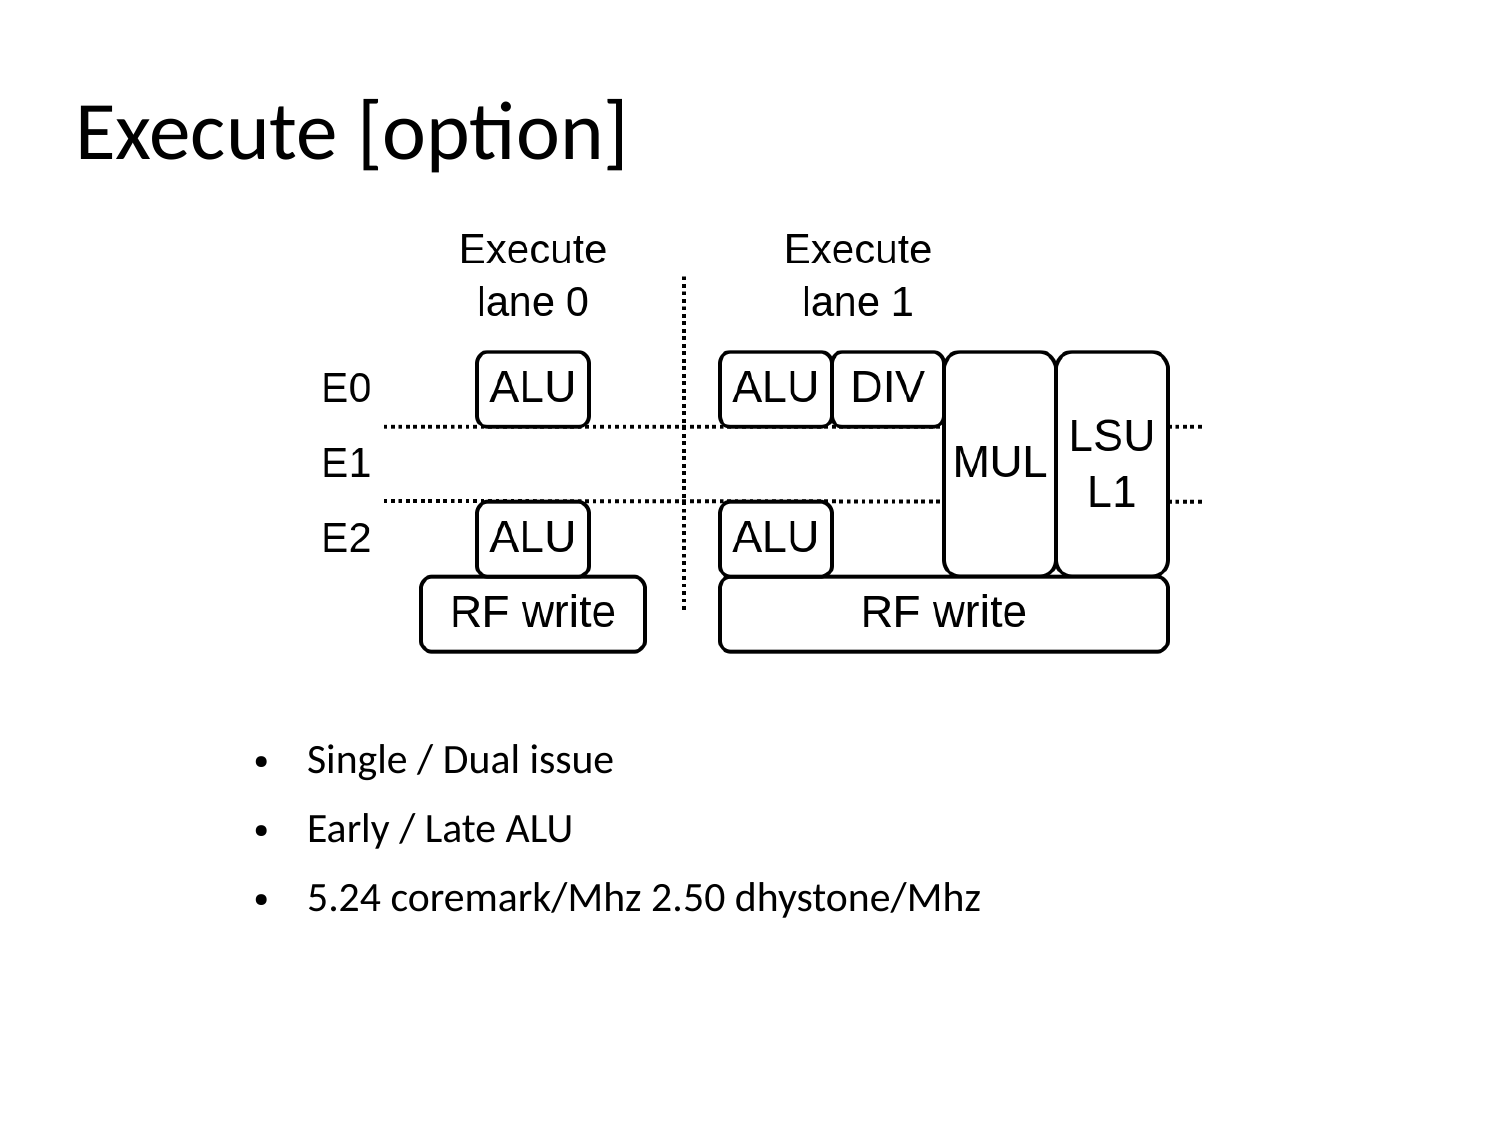

# Execute [option]
Single / Dual issue
Early / Late ALU
5.24 coremark/Mhz 2.50 dhystone/Mhz